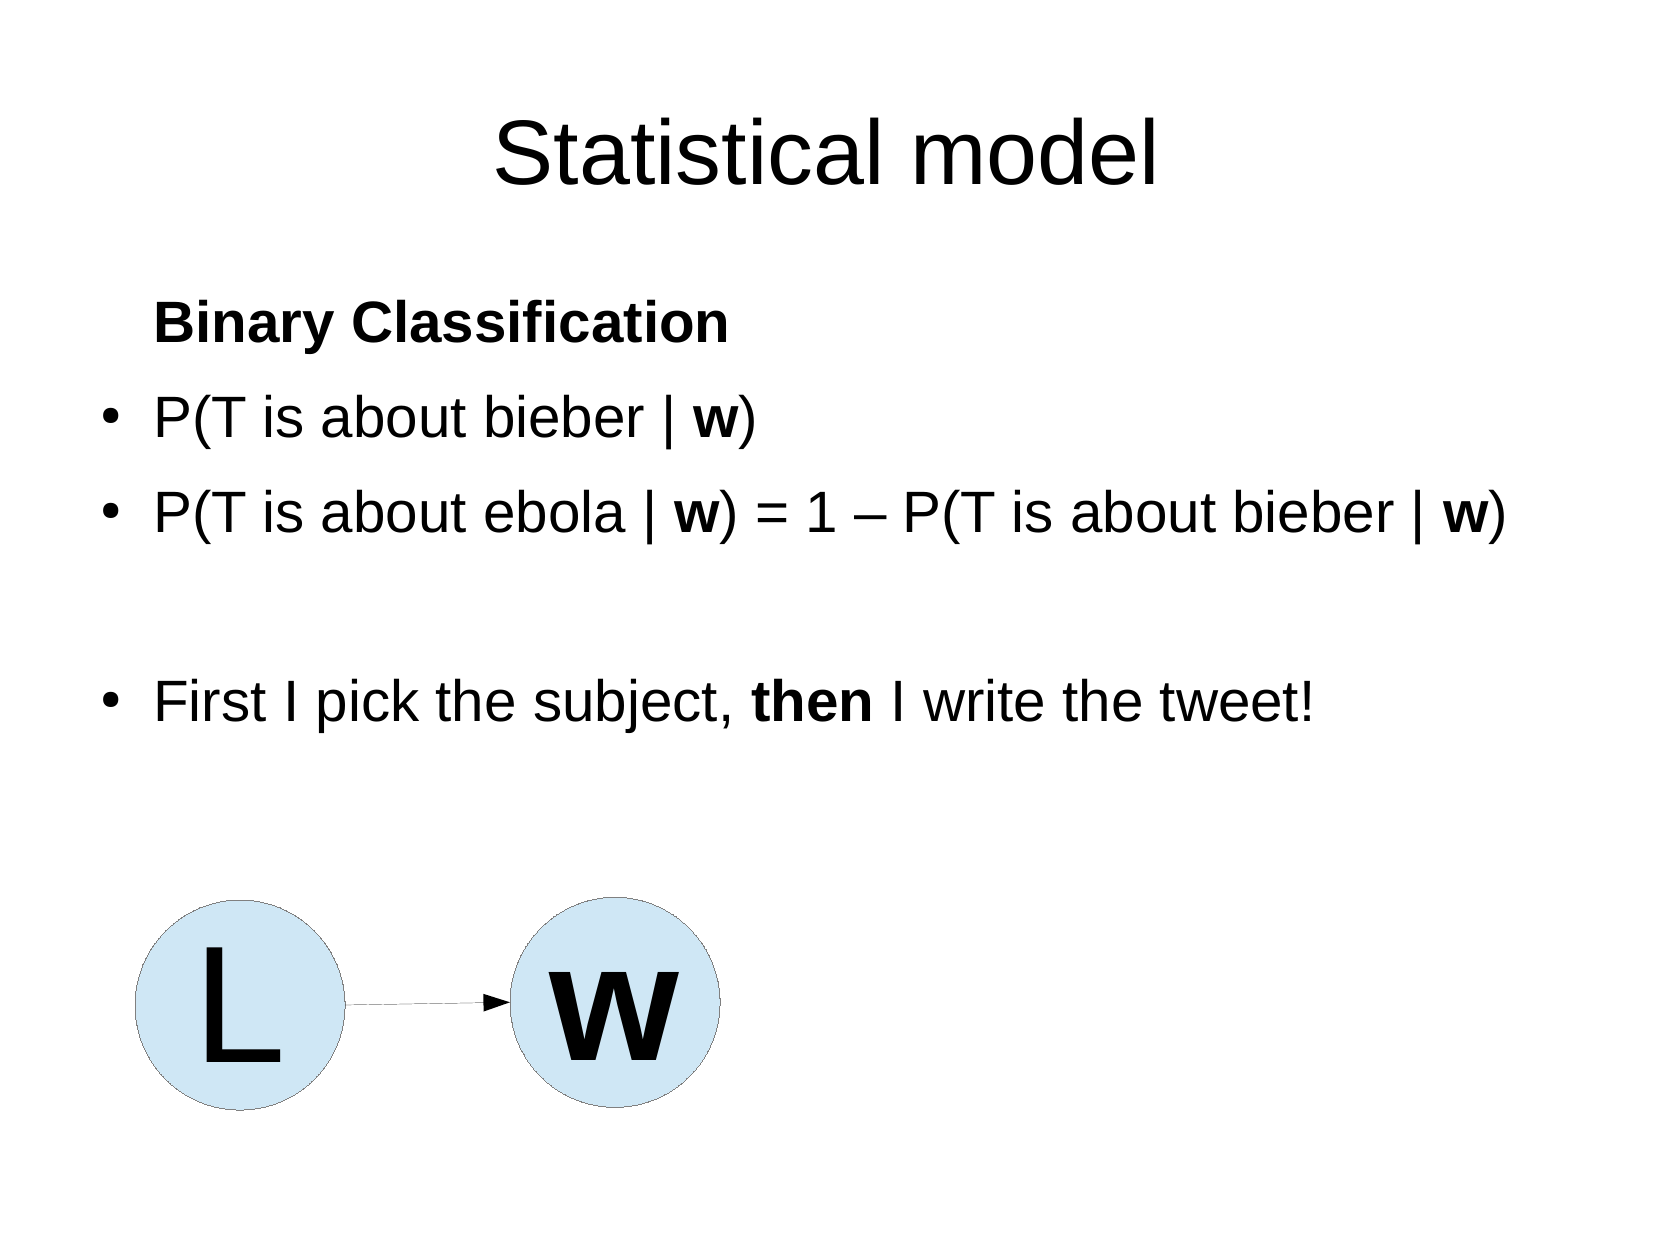

# Statistical model
Binary Classification
P(T is about bieber | w)
P(T is about ebola | w) = 1 – P(T is about bieber | w)
First I pick the subject, then I write the tweet!
w
L